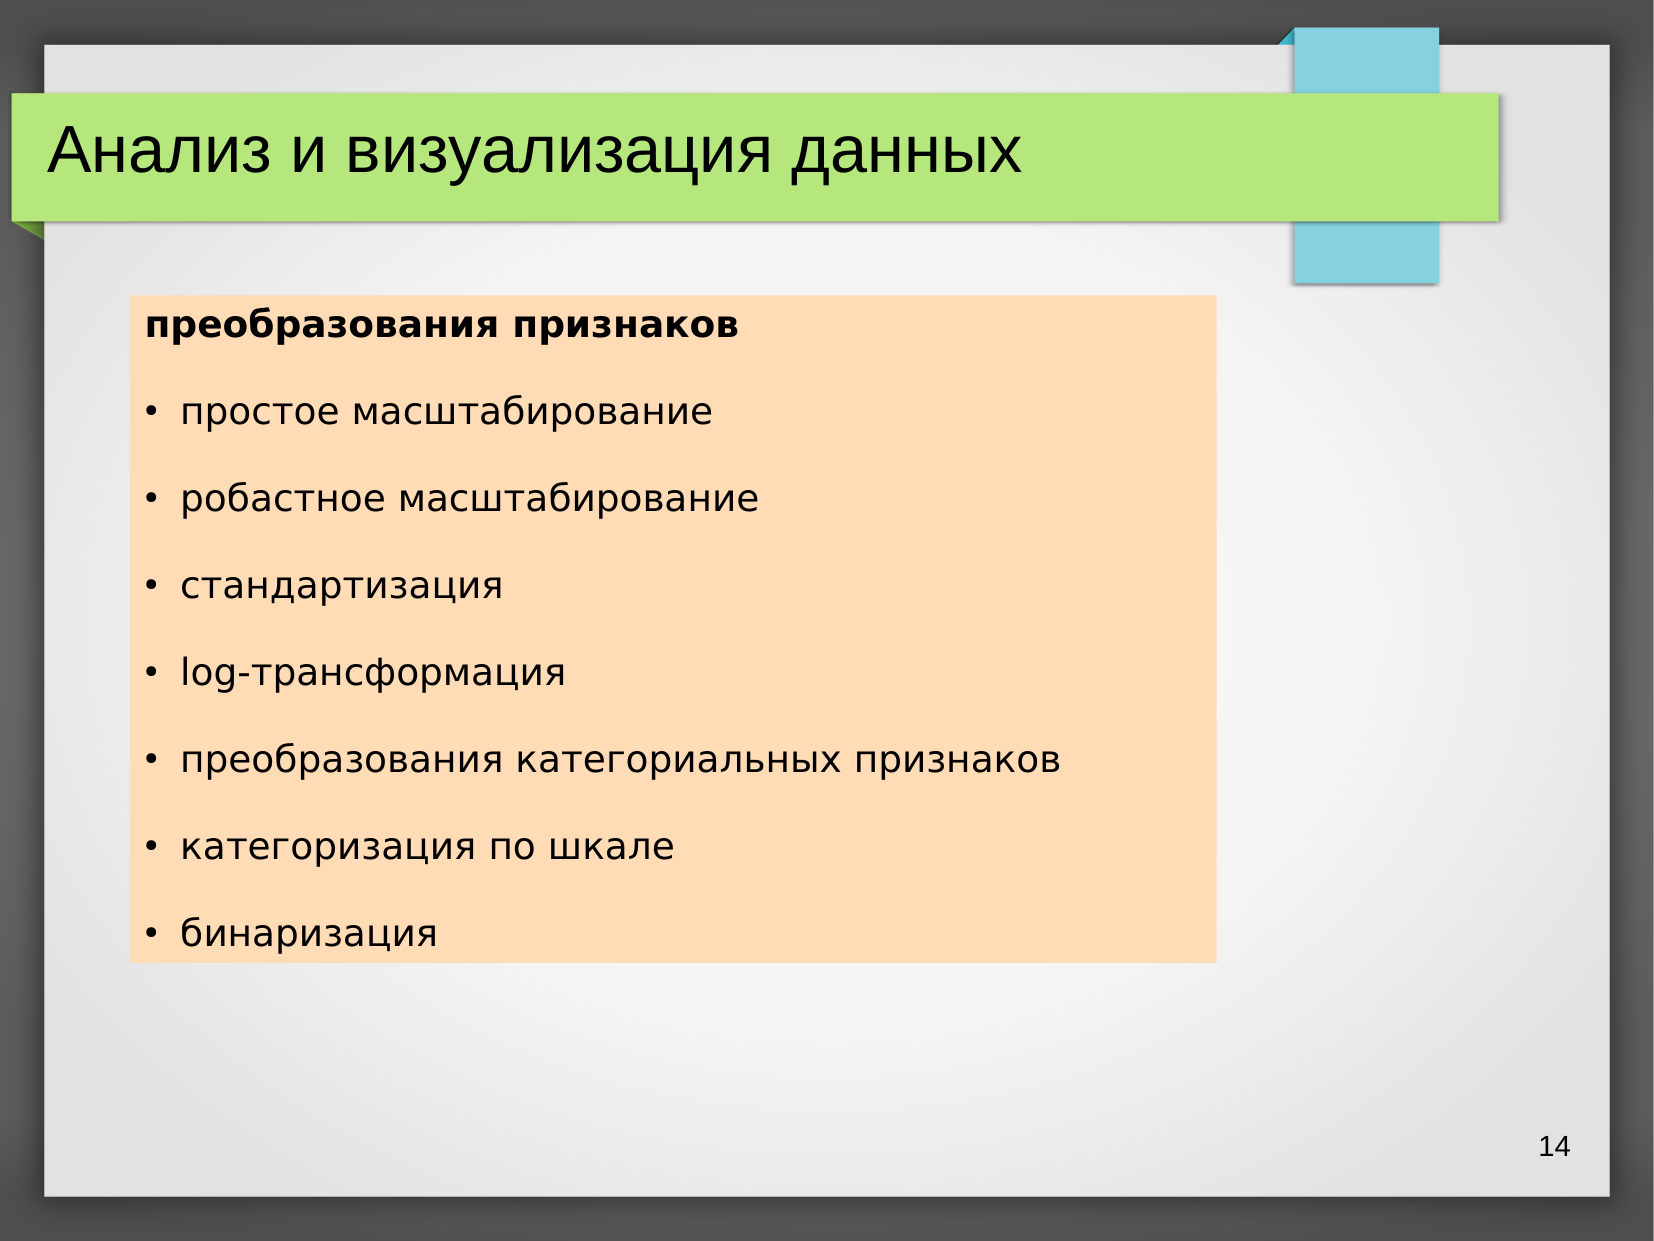

# Анализ и визуализация данных
преобразования признаков
простое масштабирование
робастное масштабирование
стандартизация
log-трансформация
преобразования категориальных признаков
категоризация по шкале
бинаризация
14